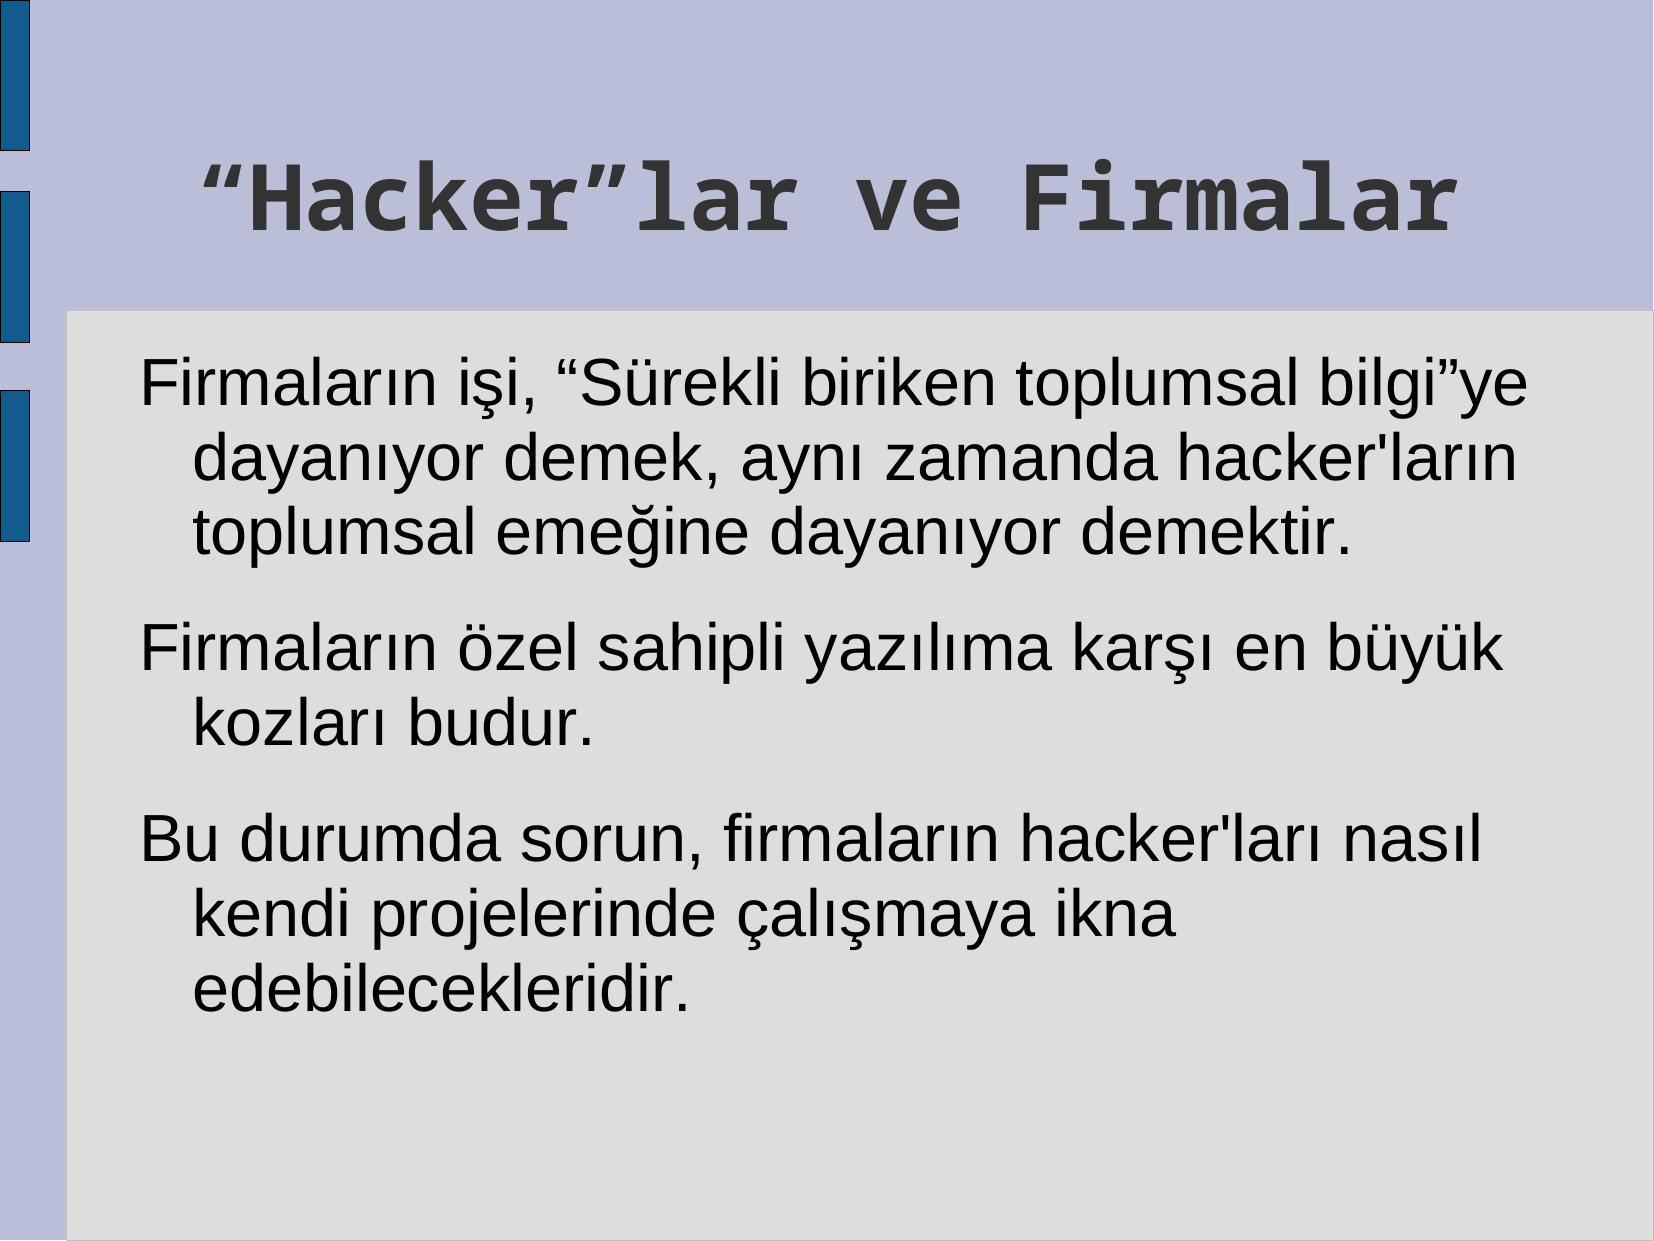

# “Hacker”lar ve Firmalar
Firmaların işi, “Sürekli biriken toplumsal bilgi”ye dayanıyor demek, aynı zamanda hacker'ların toplumsal emeğine dayanıyor demektir.
Firmaların özel sahipli yazılıma karşı en büyük kozları budur.
Bu durumda sorun, firmaların hacker'ları nasıl kendi projelerinde çalışmaya ikna edebilecekleridir.